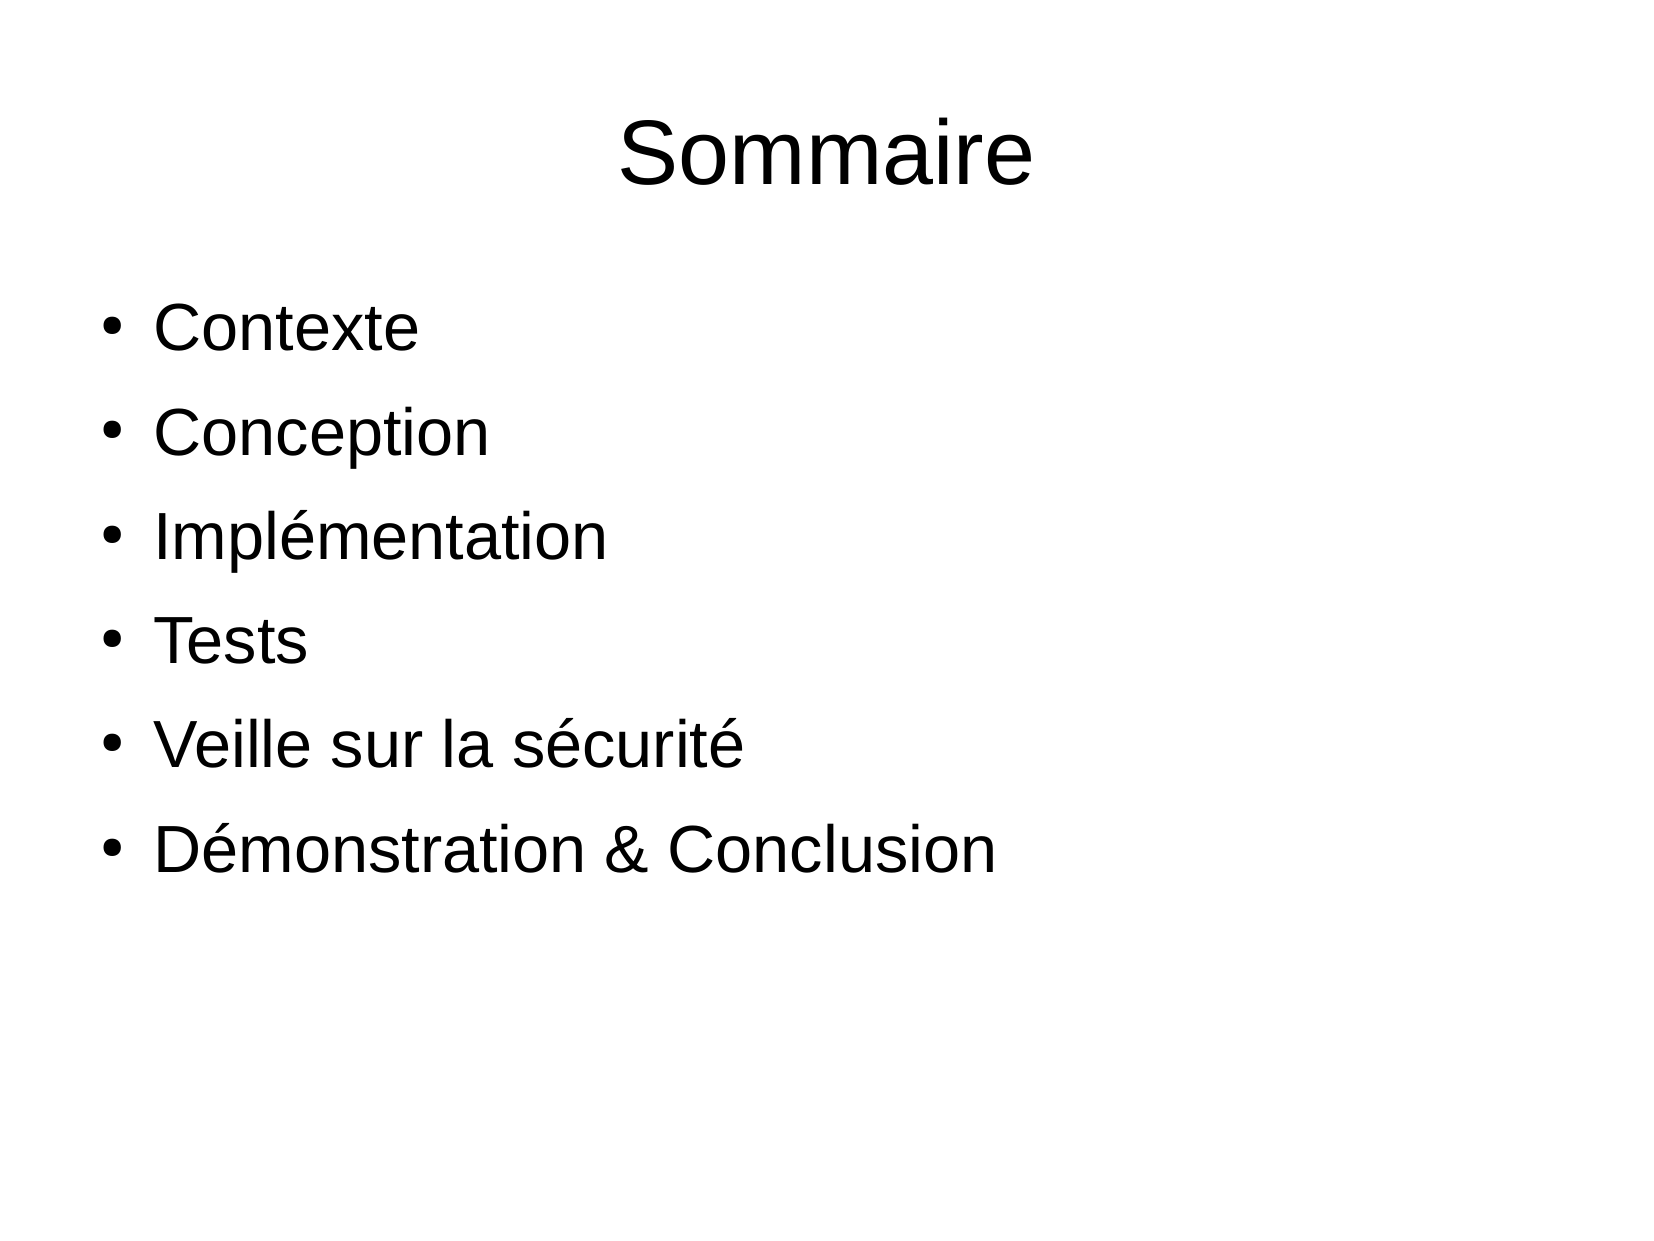

# Sommaire
Contexte
Conception
Implémentation
Tests
Veille sur la sécurité
Démonstration & Conclusion